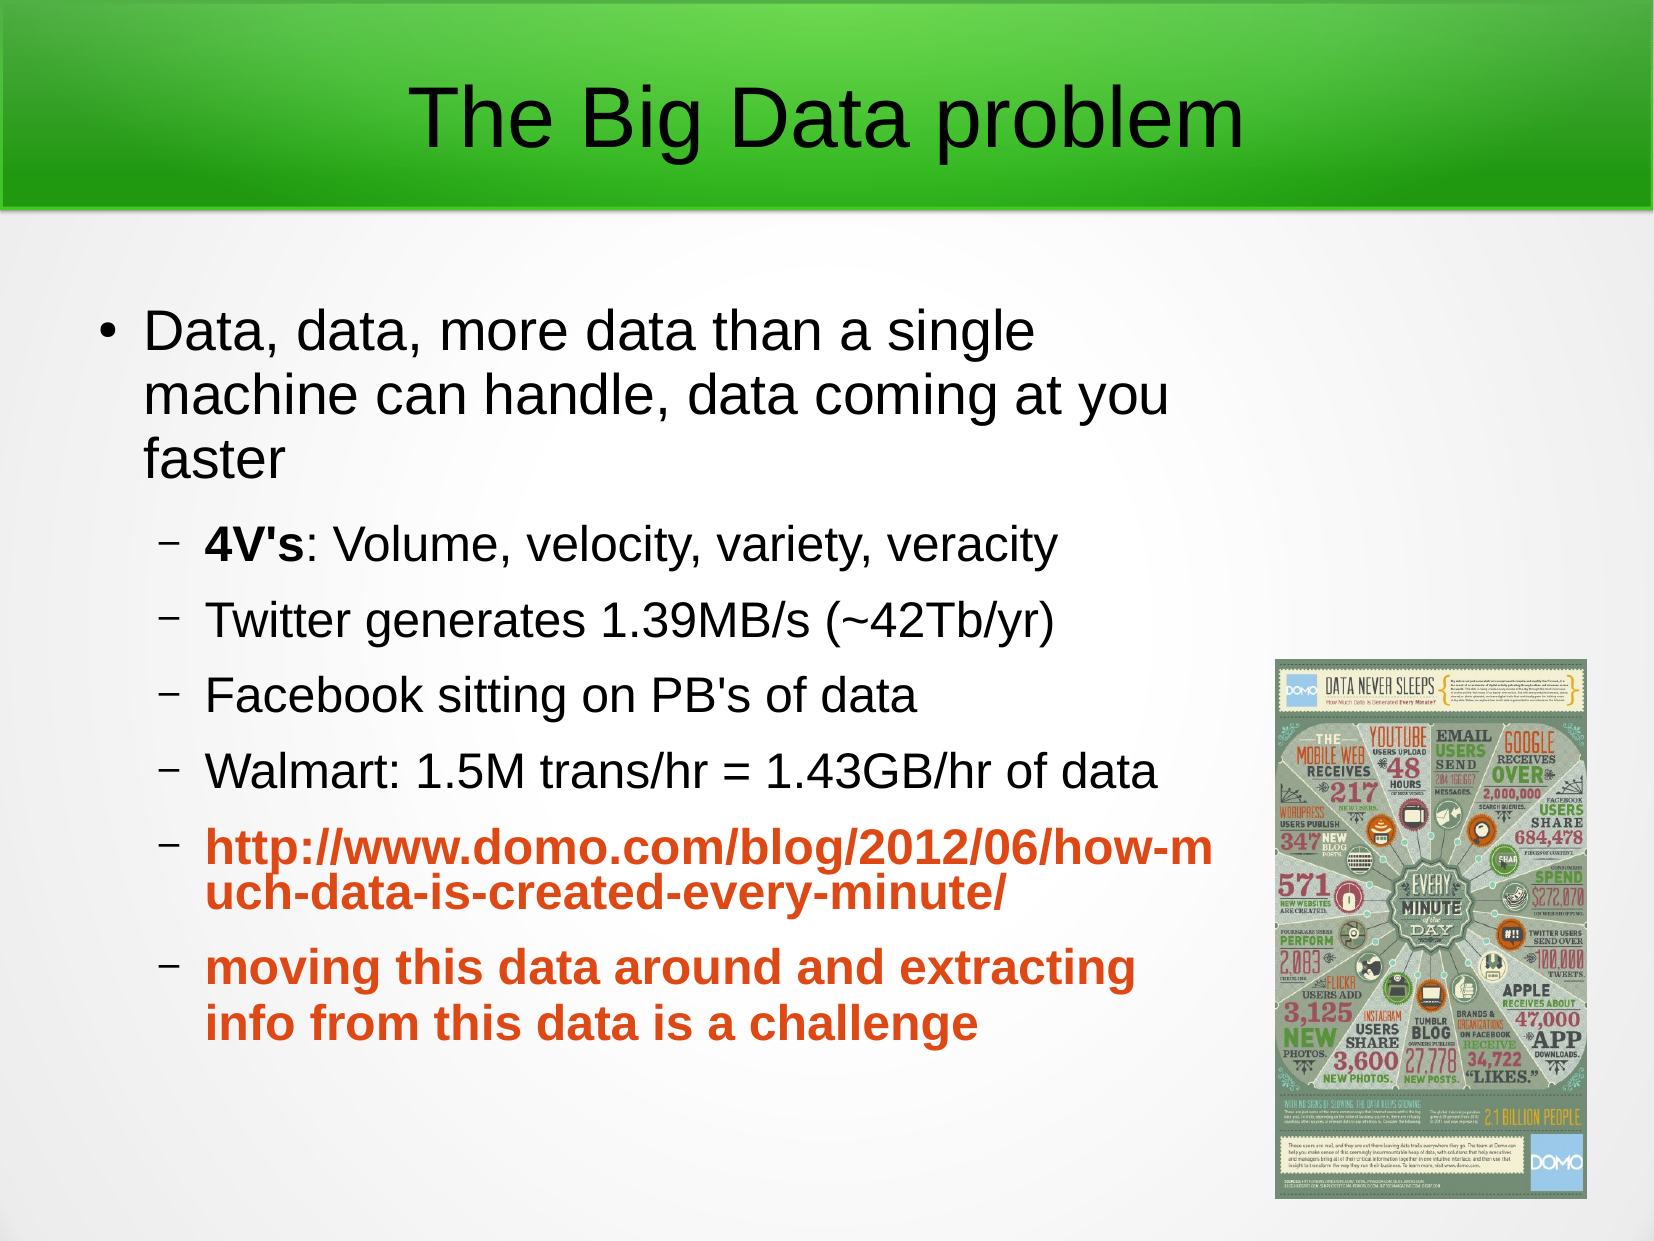

# The Big Data problem
Data, data, more data than a single machine can handle, data coming at you faster
4V's: Volume, velocity, variety, veracity
Twitter generates 1.39MB/s (~42Tb/yr)
Facebook sitting on PB's of data
Walmart: 1.5M trans/hr = 1.43GB/hr of data
http://www.domo.com/blog/2012/06/how-much-data-is-created-every-minute/
moving this data around and extracting info from this data is a challenge